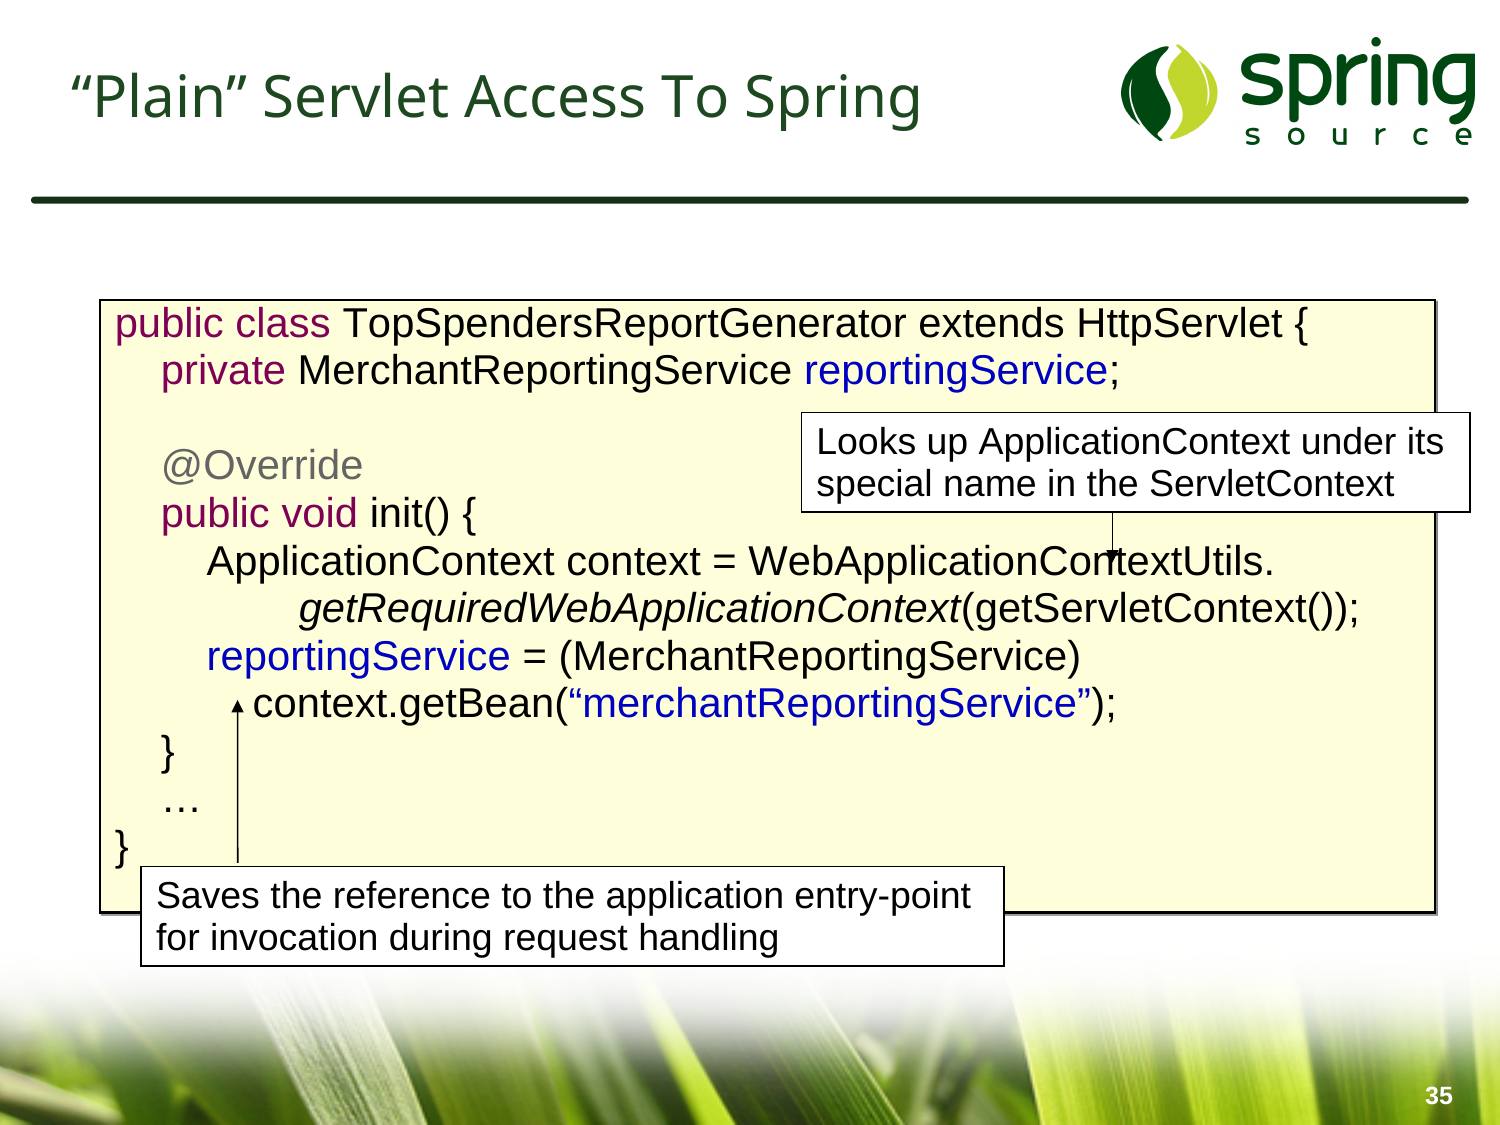

# “Plain” Servlet Access To Spring
public class TopSpendersReportGenerator extends HttpServlet {
 private MerchantReportingService reportingService;
 @Override
 public void init() {
 ApplicationContext context = WebApplicationContextUtils.
 getRequiredWebApplicationContext(getServletContext());
 reportingService = (MerchantReportingService)
 context.getBean(“merchantReportingService”);
 }
 …
}
Looks up ApplicationContext under its
special name in the ServletContext
Saves the reference to the application entry-point for invocation during request handling